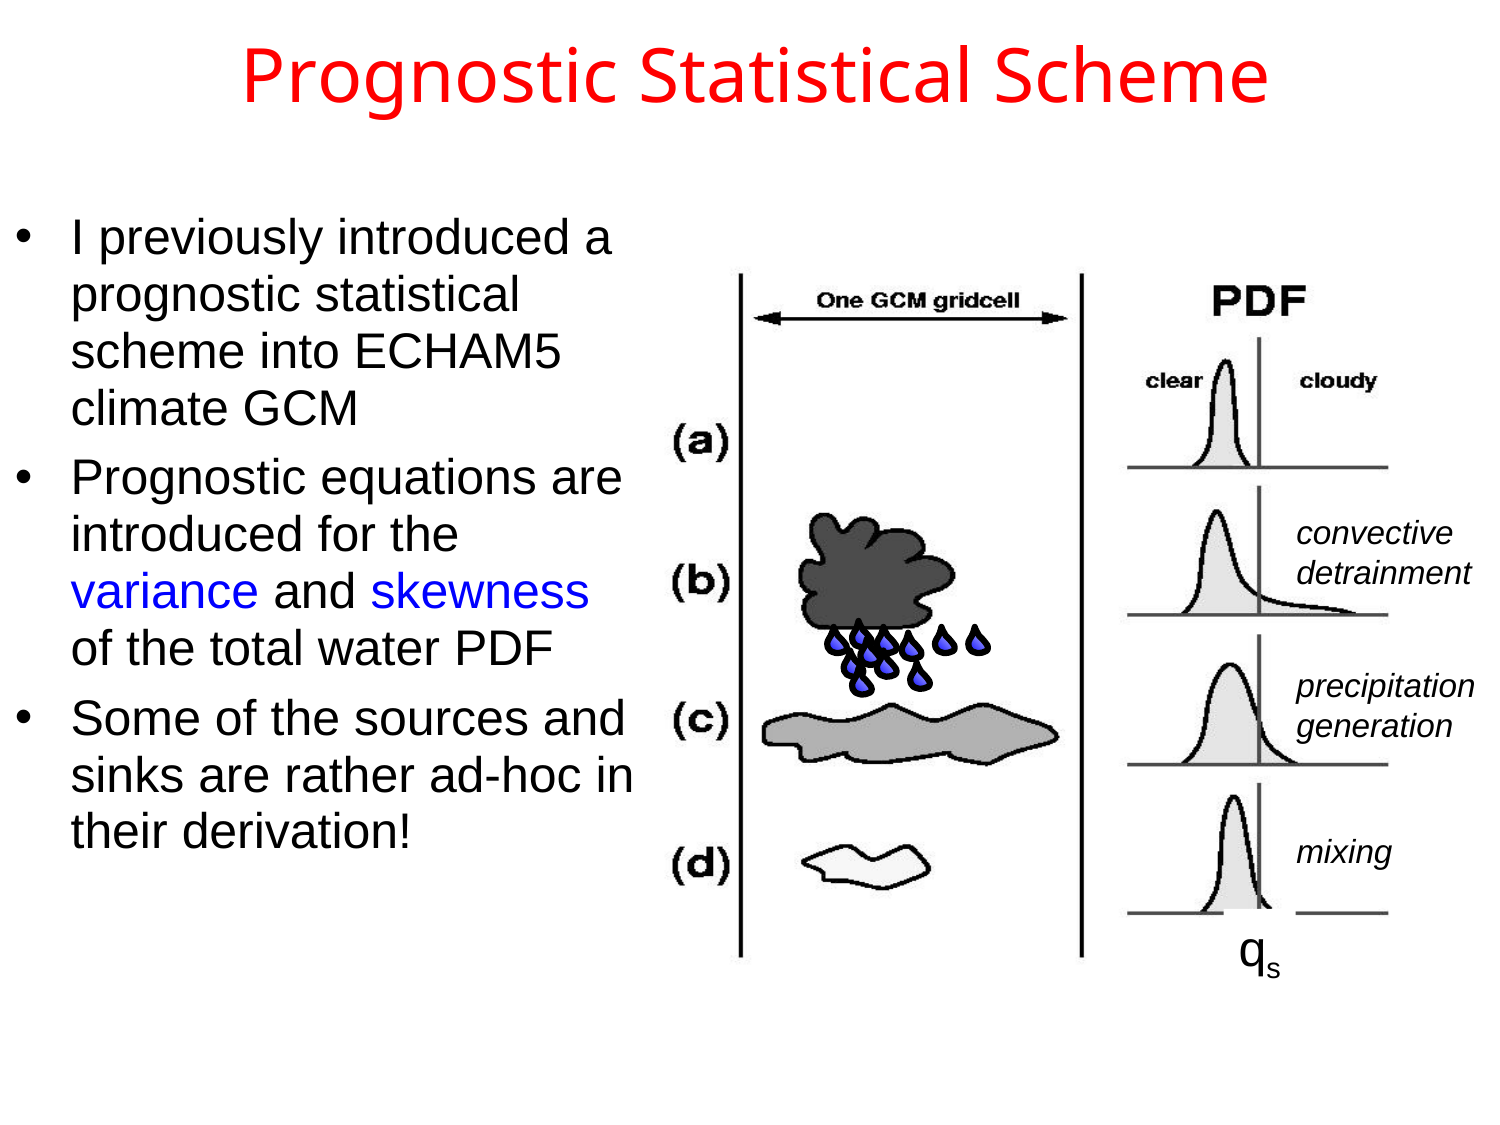

# Prognostic Statistical Scheme
I previously introduced a prognostic statistical scheme into ECHAM5 climate GCM
Prognostic equations are introduced for the variance and skewness of the total water PDF
Some of the sources and sinks are rather ad-hoc in their derivation!
convective detrainment
precipitation
generation
mixing
qs